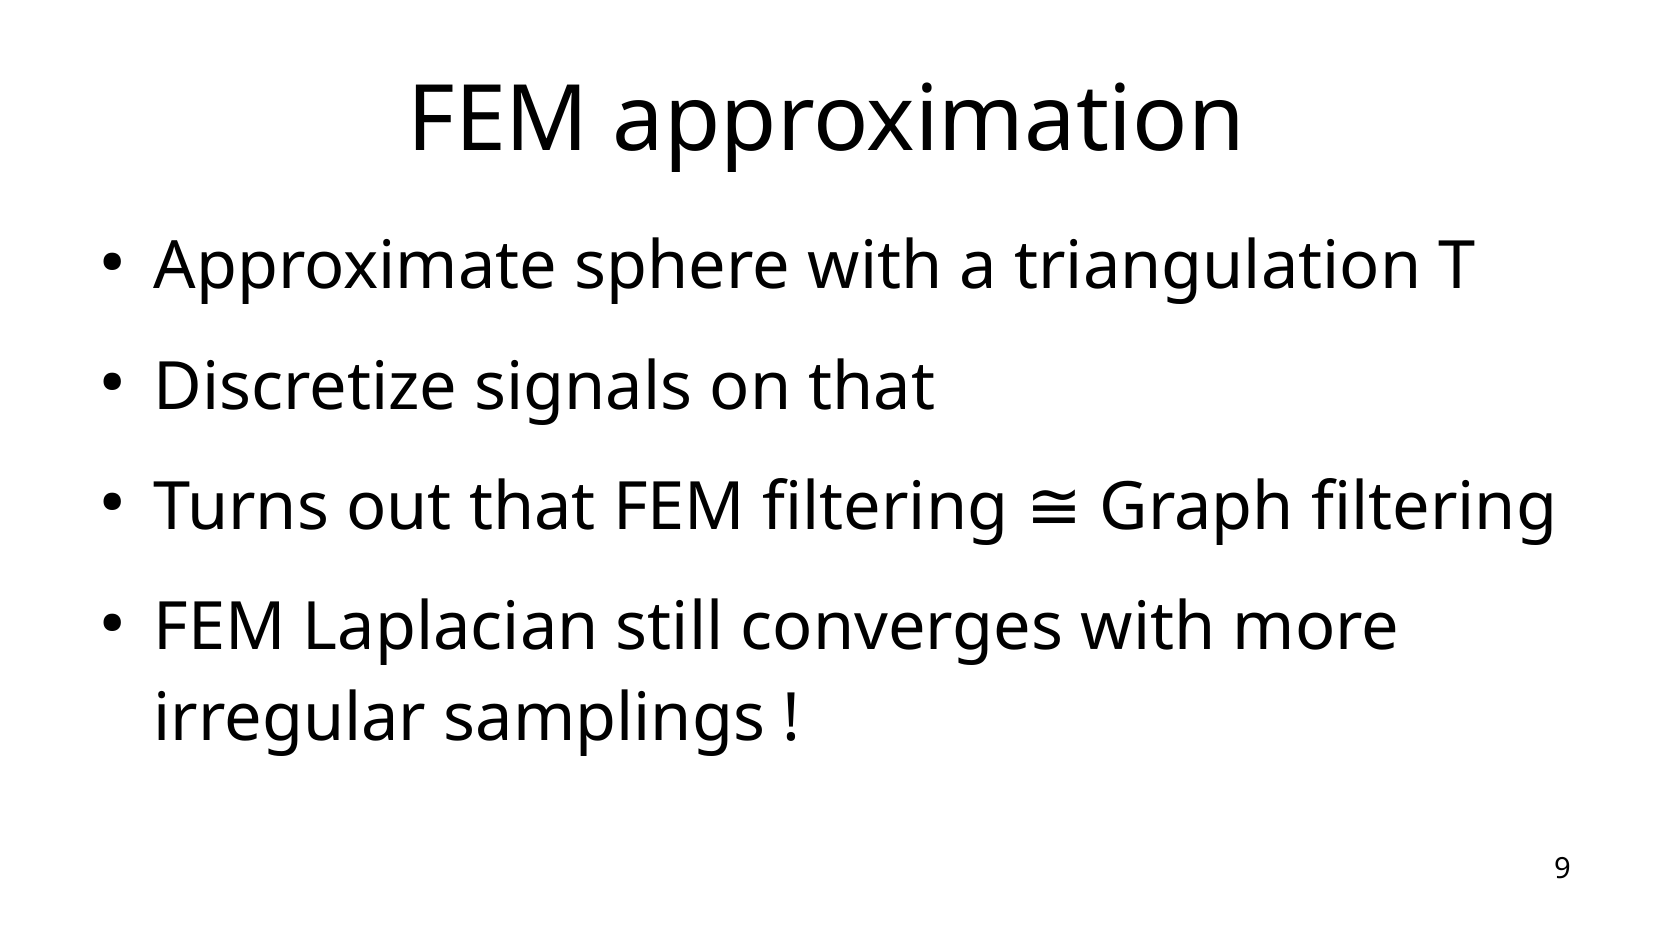

# FEM approximation
Approximate sphere with a triangulation T
Discretize signals on that
Turns out that FEM filtering ≅ Graph filtering
FEM Laplacian still converges with more irregular samplings !
9